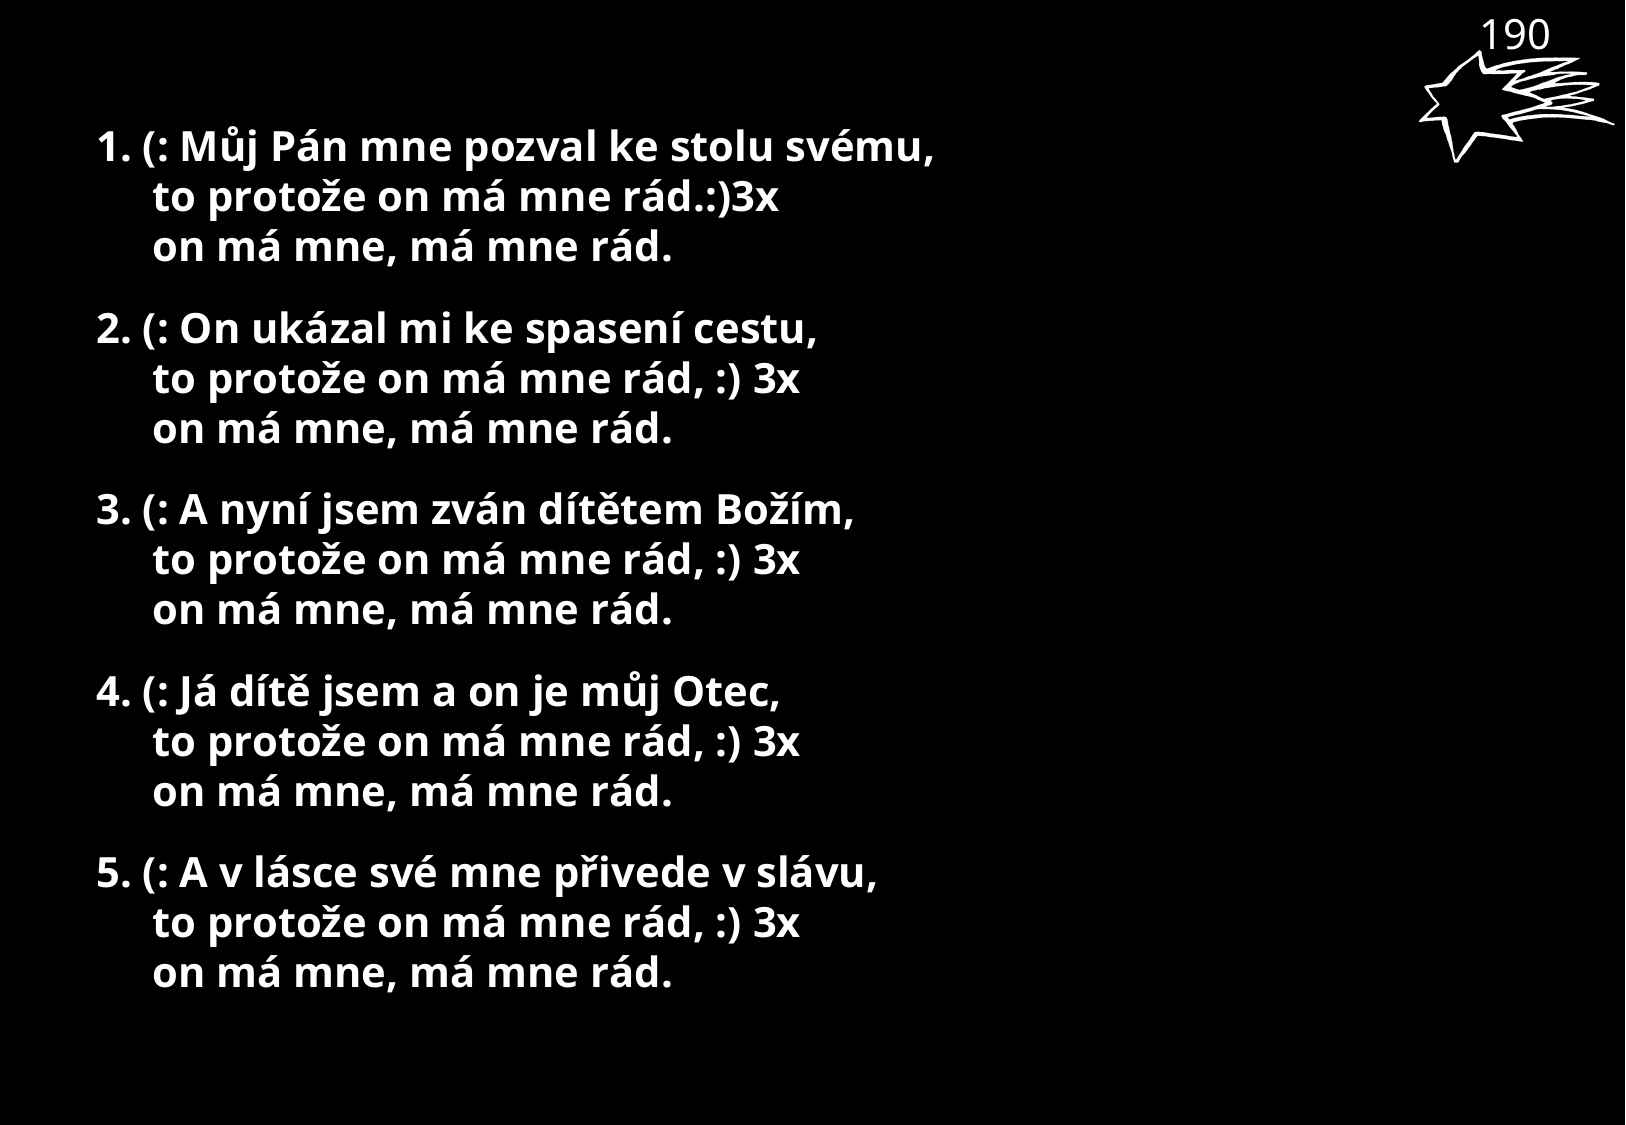

190
# 1. (: Můj Pán mne pozval ke stolu svému, to protože on má mne rád.:)3x on má mne, má mne rád.
2. (: On ukázal mi ke spasení cestu,
to protože on má mne rád, :) 3x
on má mne, má mne rád.
3. (: A nyní jsem zván dítětem Božím,
to protože on má mne rád, :) 3x
on má mne, má mne rád.
4. (: Já dítě jsem a on je můj Otec,
to protože on má mne rád, :) 3x
on má mne, má mne rád.
5. (: A v lásce své mne přivede v slávu,
to protože on má mne rád, :) 3x
on má mne, má mne rád.